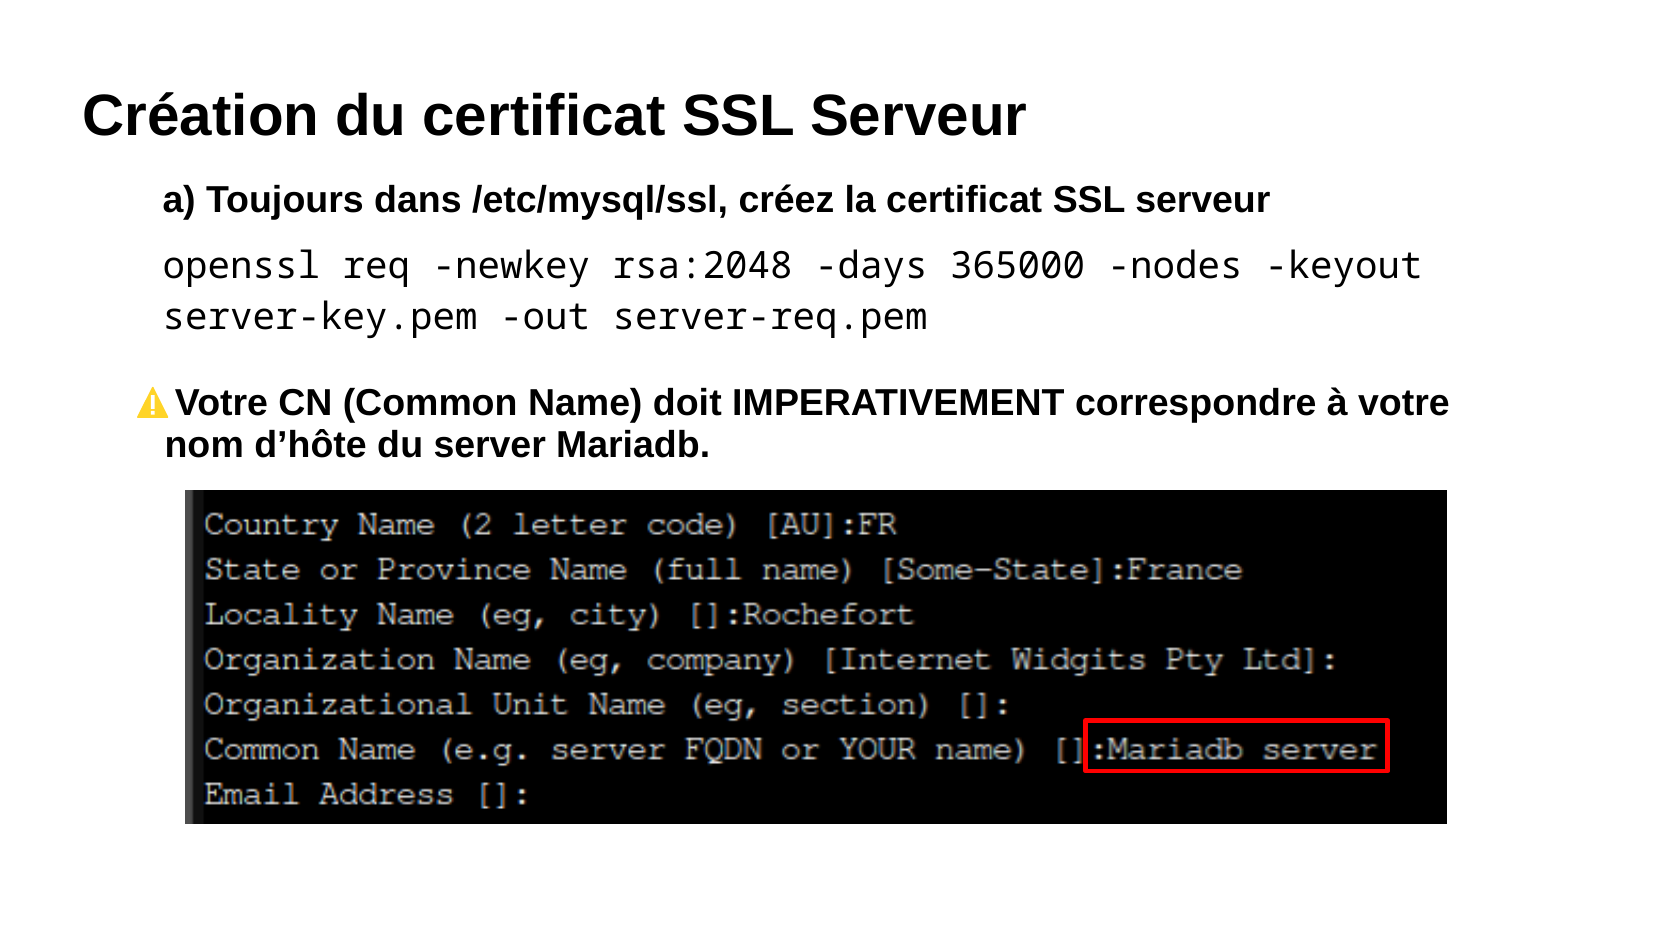

# Création du certificat SSL Serveur
a) Toujours dans /etc/mysql/ssl, créez la certificat SSL serveur
openssl req -newkey rsa:2048 -days 365000 -nodes -keyout server-key.pem -out server-req.pem
 Votre CN (Common Name) doit IMPERATIVEMENT correspondre à votre nom d’hôte du server Mariadb.